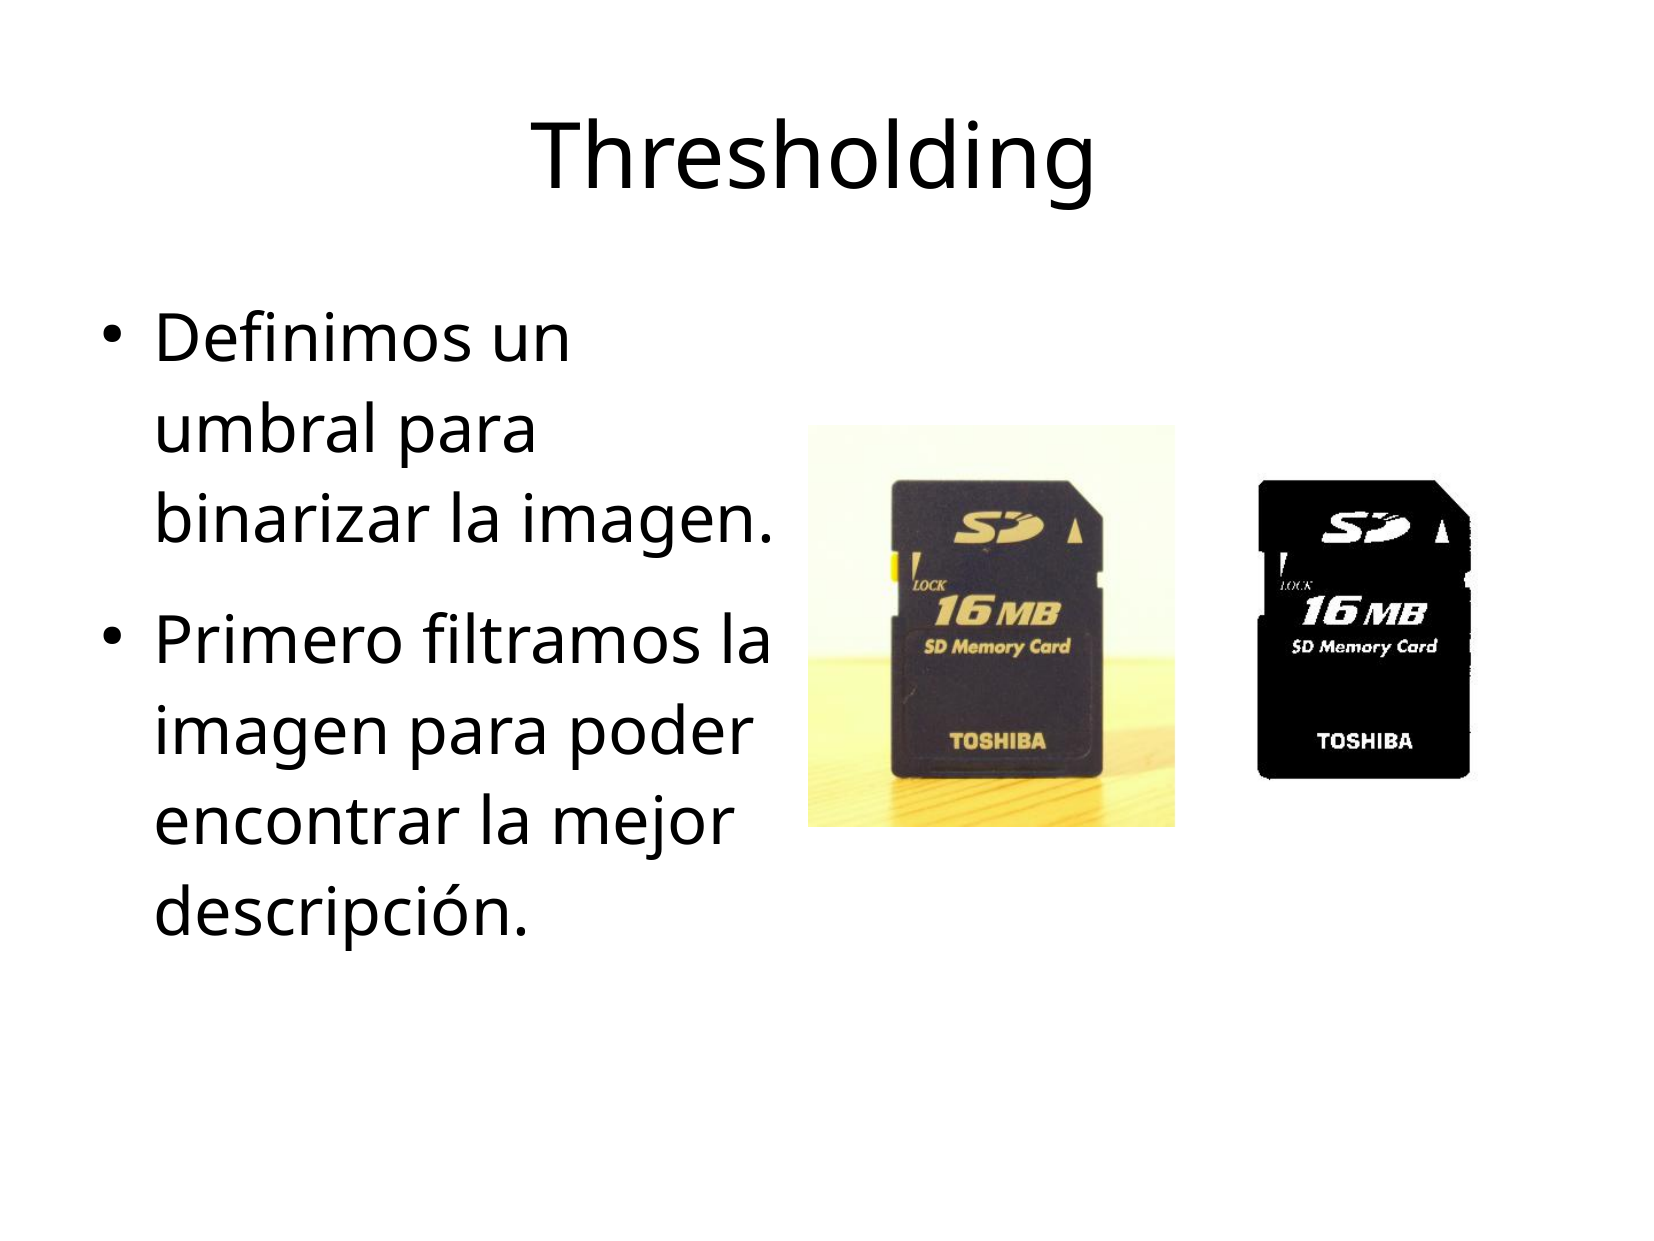

# Thresholding
Definimos un umbral para binarizar la imagen.
Primero filtramos la imagen para poder encontrar la mejor descripción.